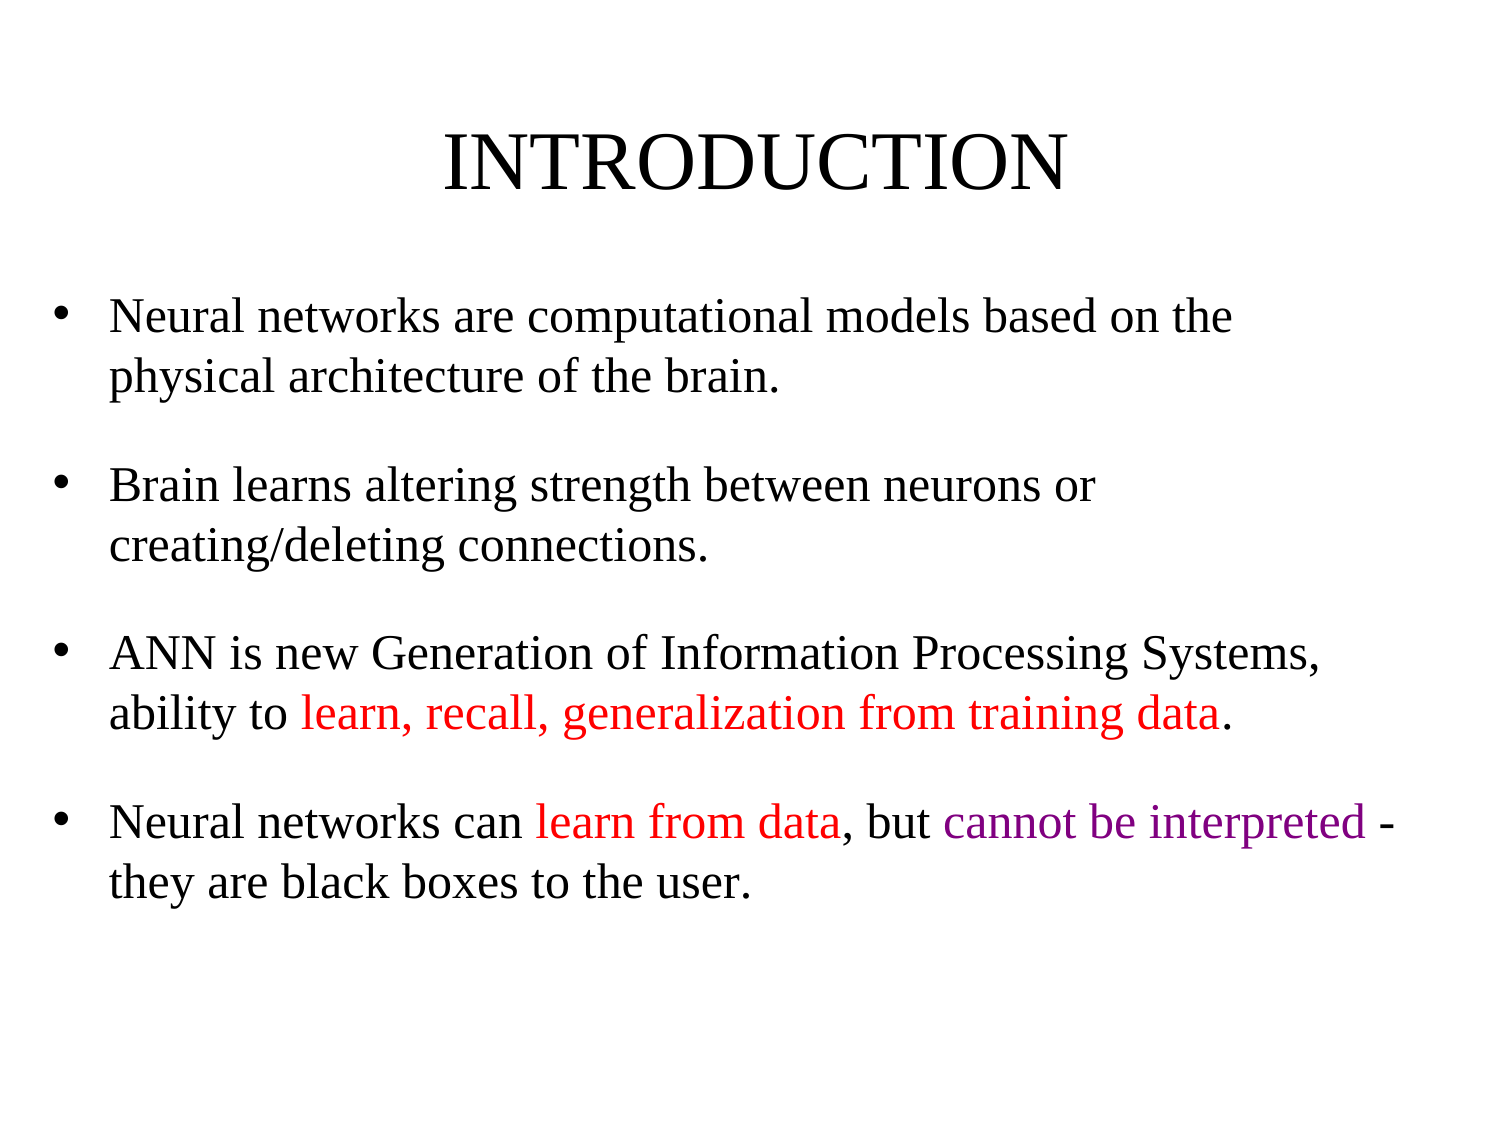

# INTRODUCTION
Neural networks are computational models based on the physical architecture of the brain.
Brain learns altering strength between neurons or creating/deleting connections.
ANN is new Generation of Information Processing Systems, ability to learn, recall, generalization from training data.
Neural networks can learn from data, but cannot be interpreted - they are black boxes to the user.